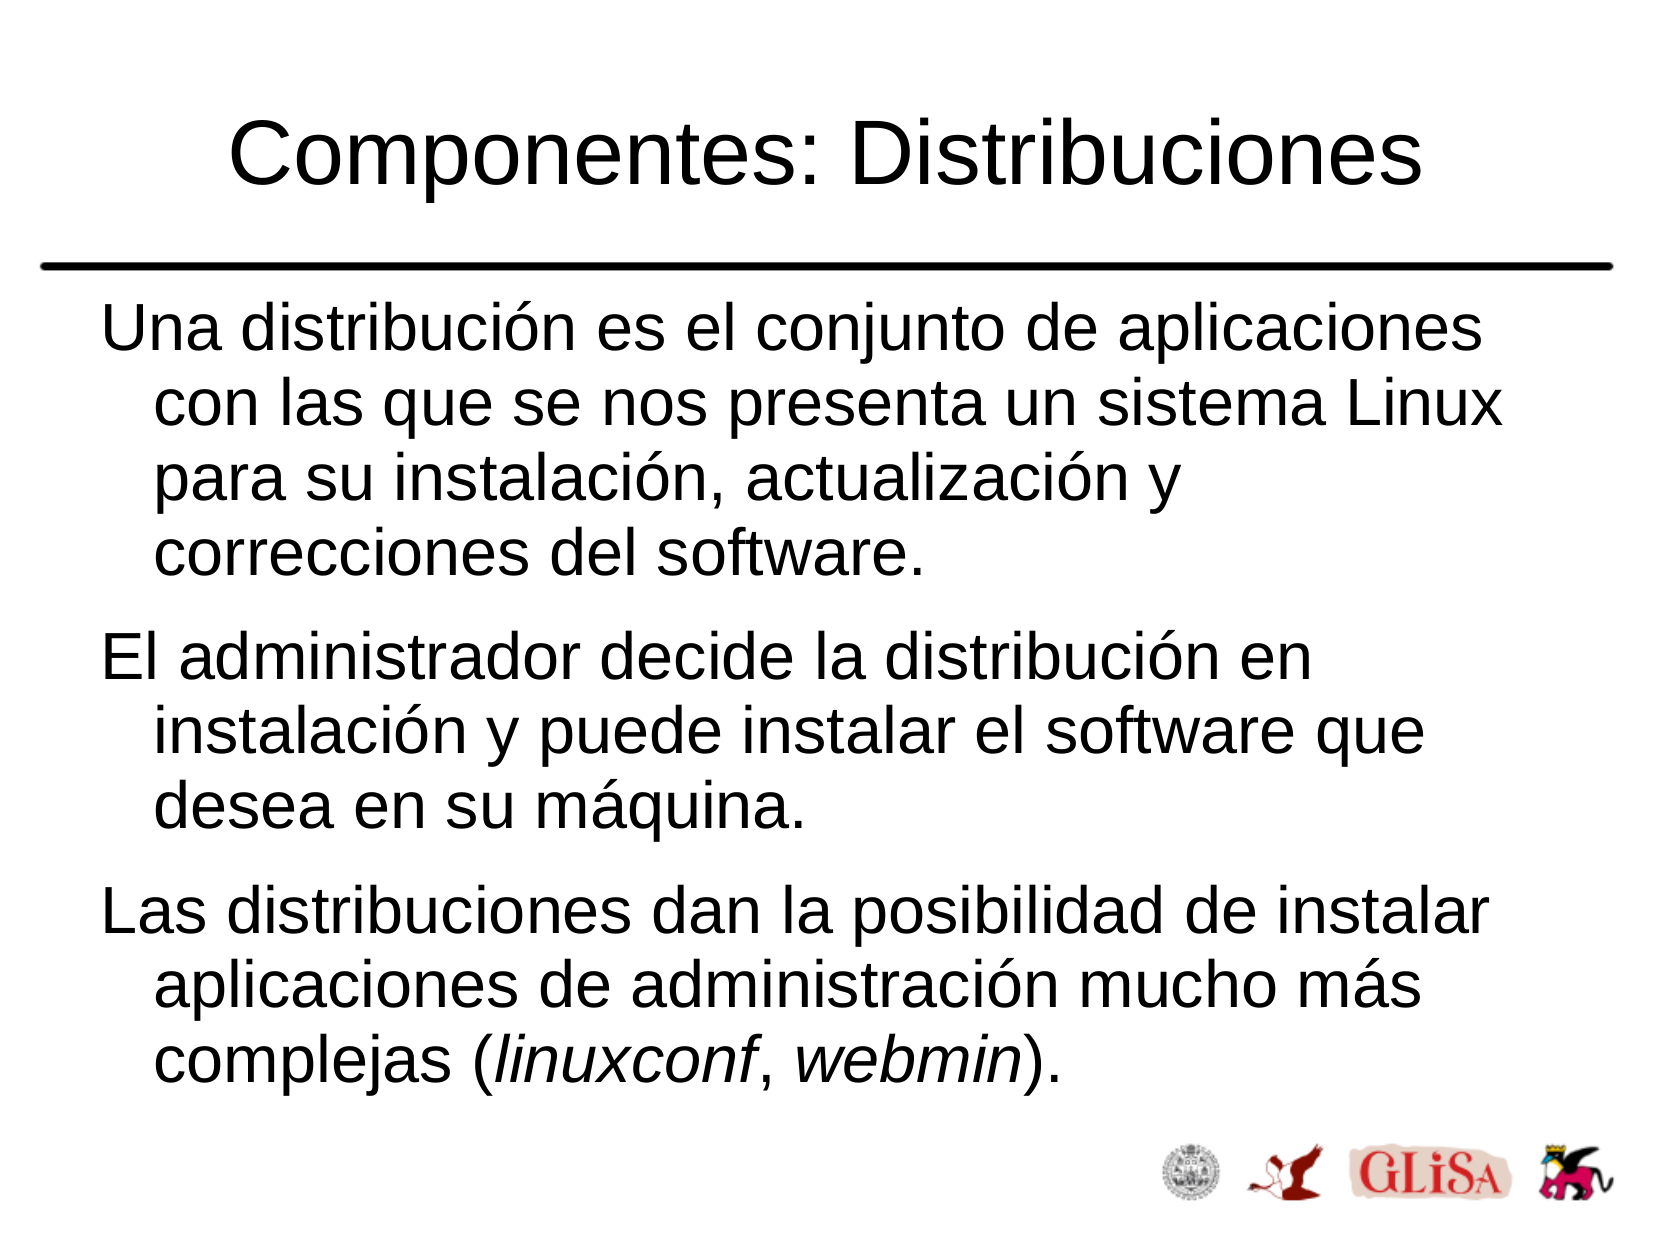

# Componentes: Distribuciones
Una distribución es el conjunto de aplicaciones con las que se nos presenta un sistema Linux para su instalación, actualización y correcciones del software.
El administrador decide la distribución en instalación y puede instalar el software que desea en su máquina.
Las distribuciones dan la posibilidad de instalar aplicaciones de administración mucho más complejas (linuxconf, webmin).